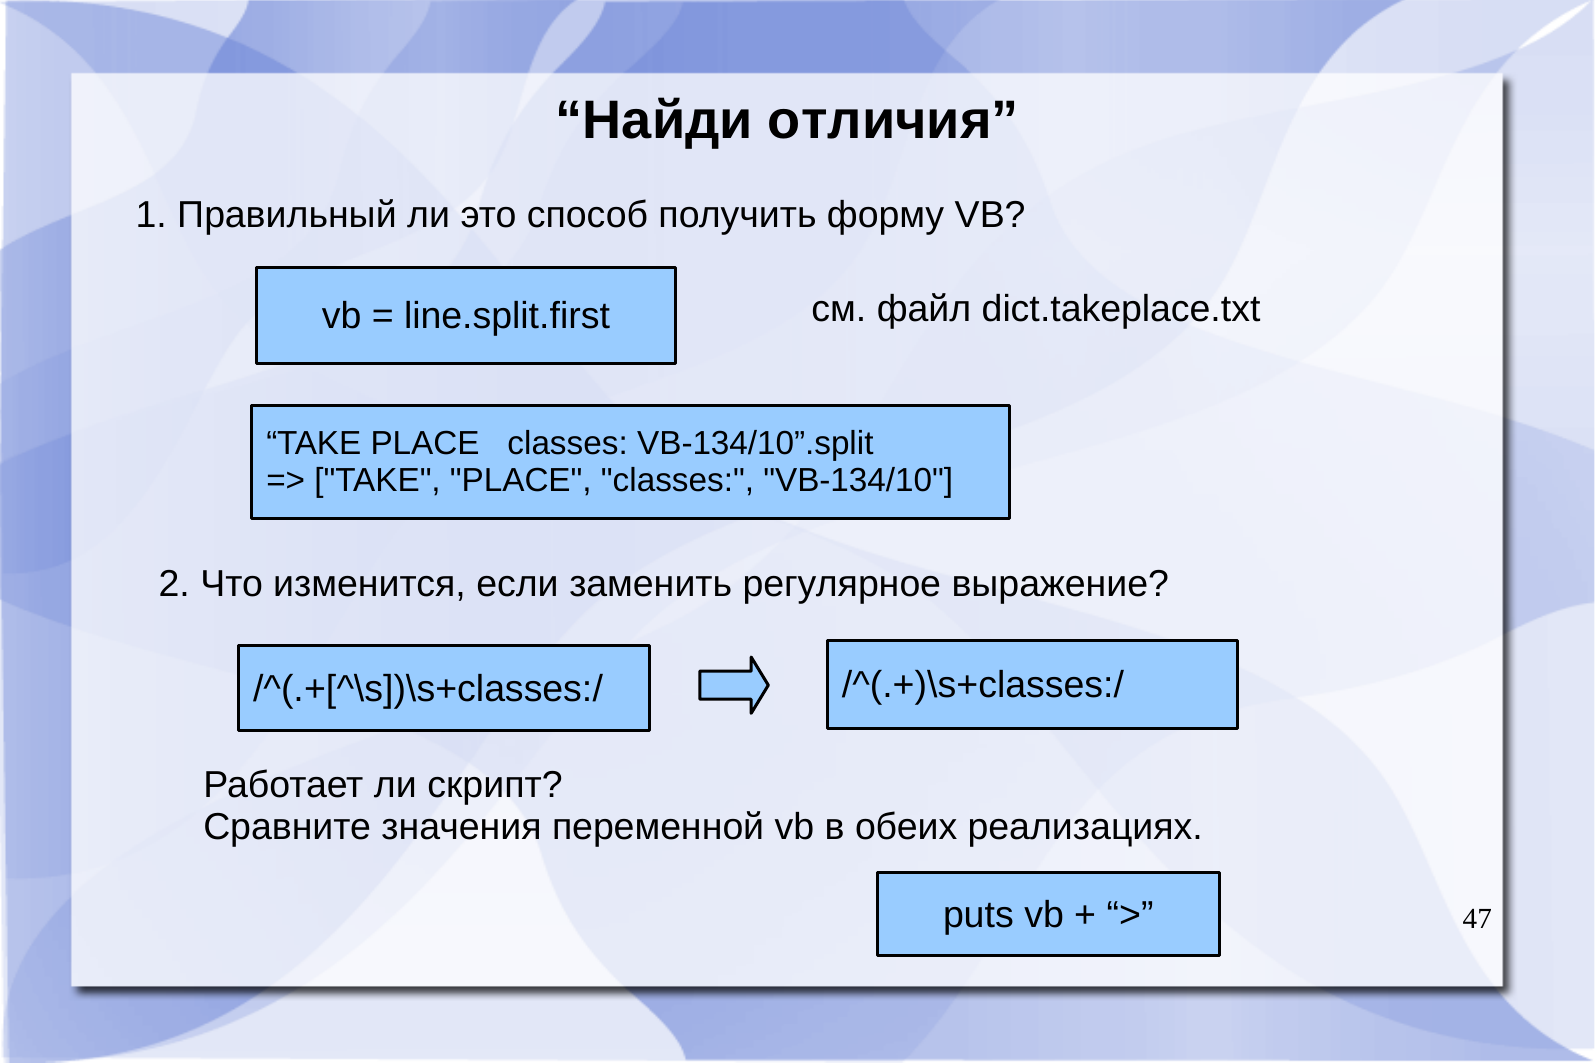

# “Найди отличия”
1. Правильный ли это способ получить форму VB?
vb = line.split.first
см. файл dict.takeplace.txt
“TAKE PLACE classes: VB-134/10”.split
=> ["TAKE", "PLACE", "classes:", "VB-134/10"]
2. Что изменится, если заменить регулярное выражение?
/^(.+)\s+classes:/
/^(.+[^\s])\s+classes:/
Работает ли скрипт?
Сравните значения переменной vb в обеих реализациях.
puts vb + “>”
47